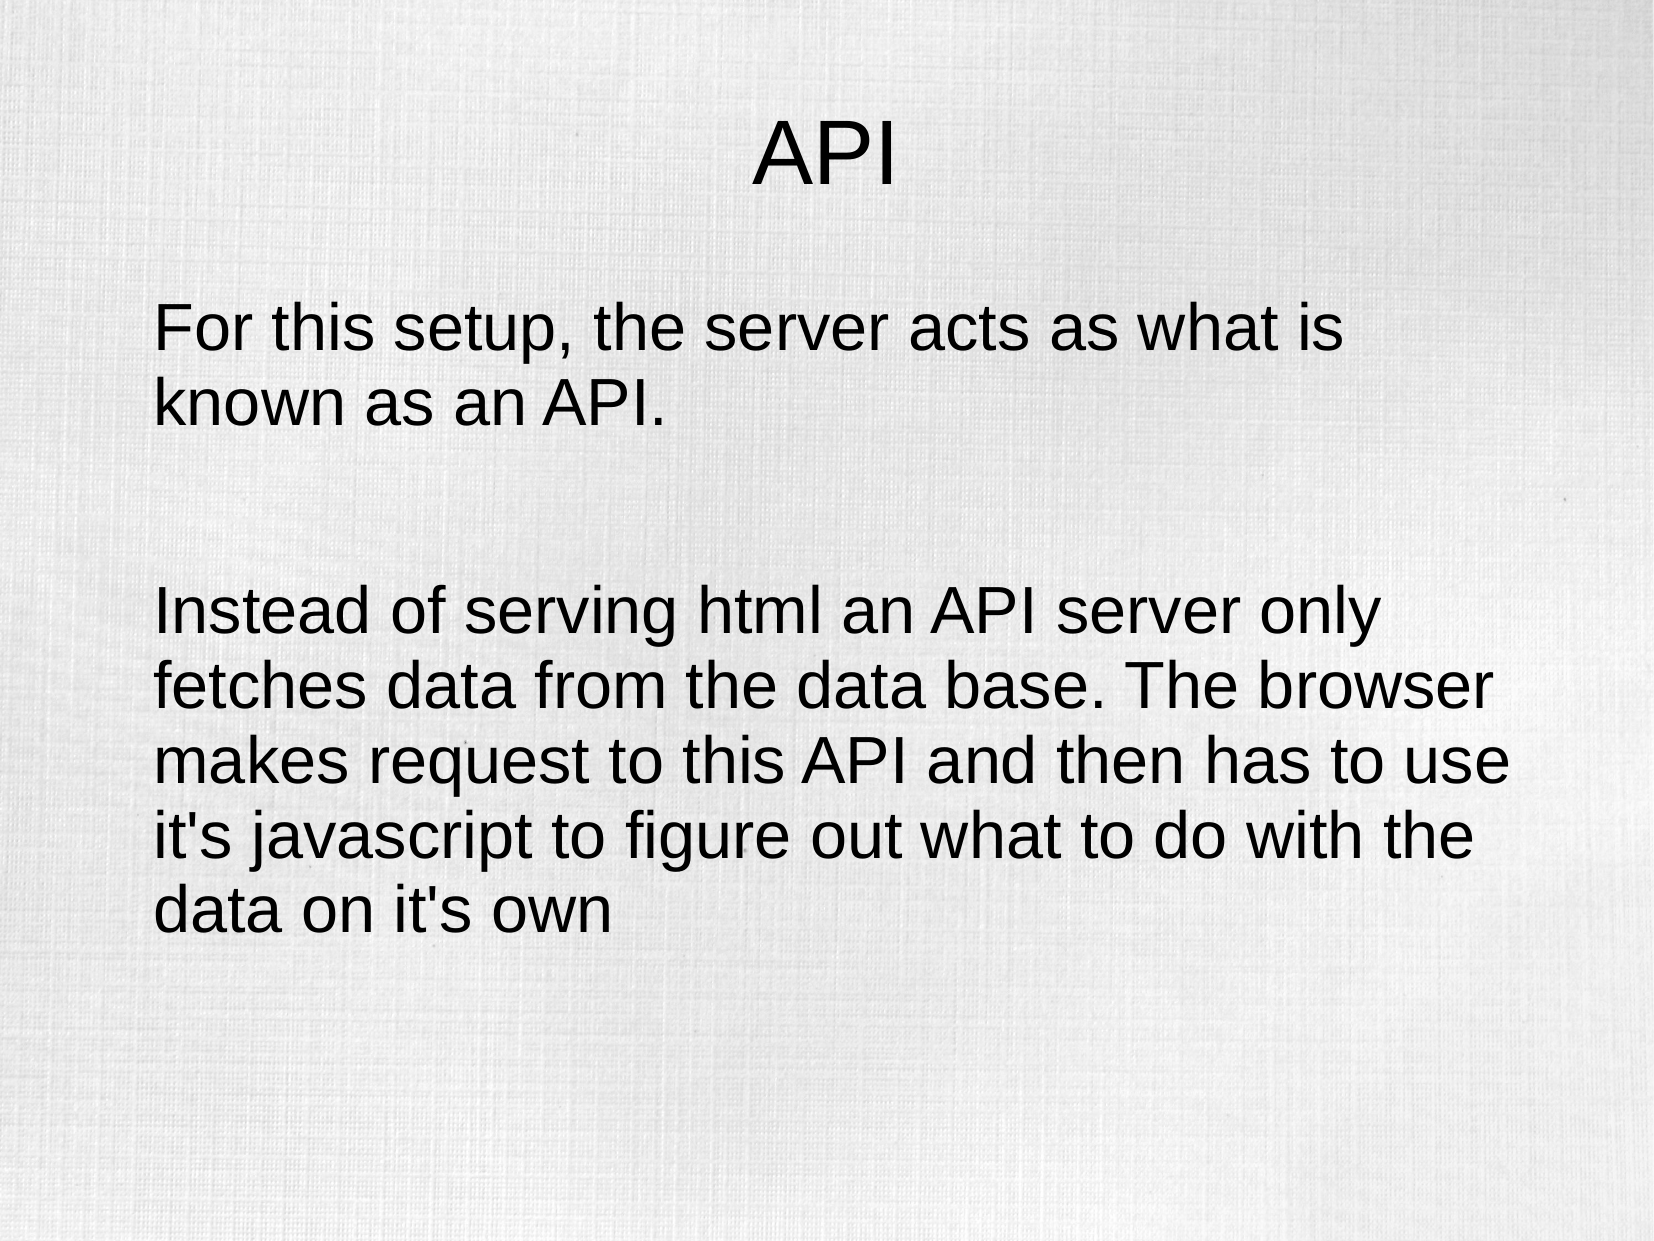

# API
For this setup, the server acts as what is known as an API.
Instead of serving html an API server only fetches data from the data base. The browser makes request to this API and then has to use it's javascript to figure out what to do with the data on it's own